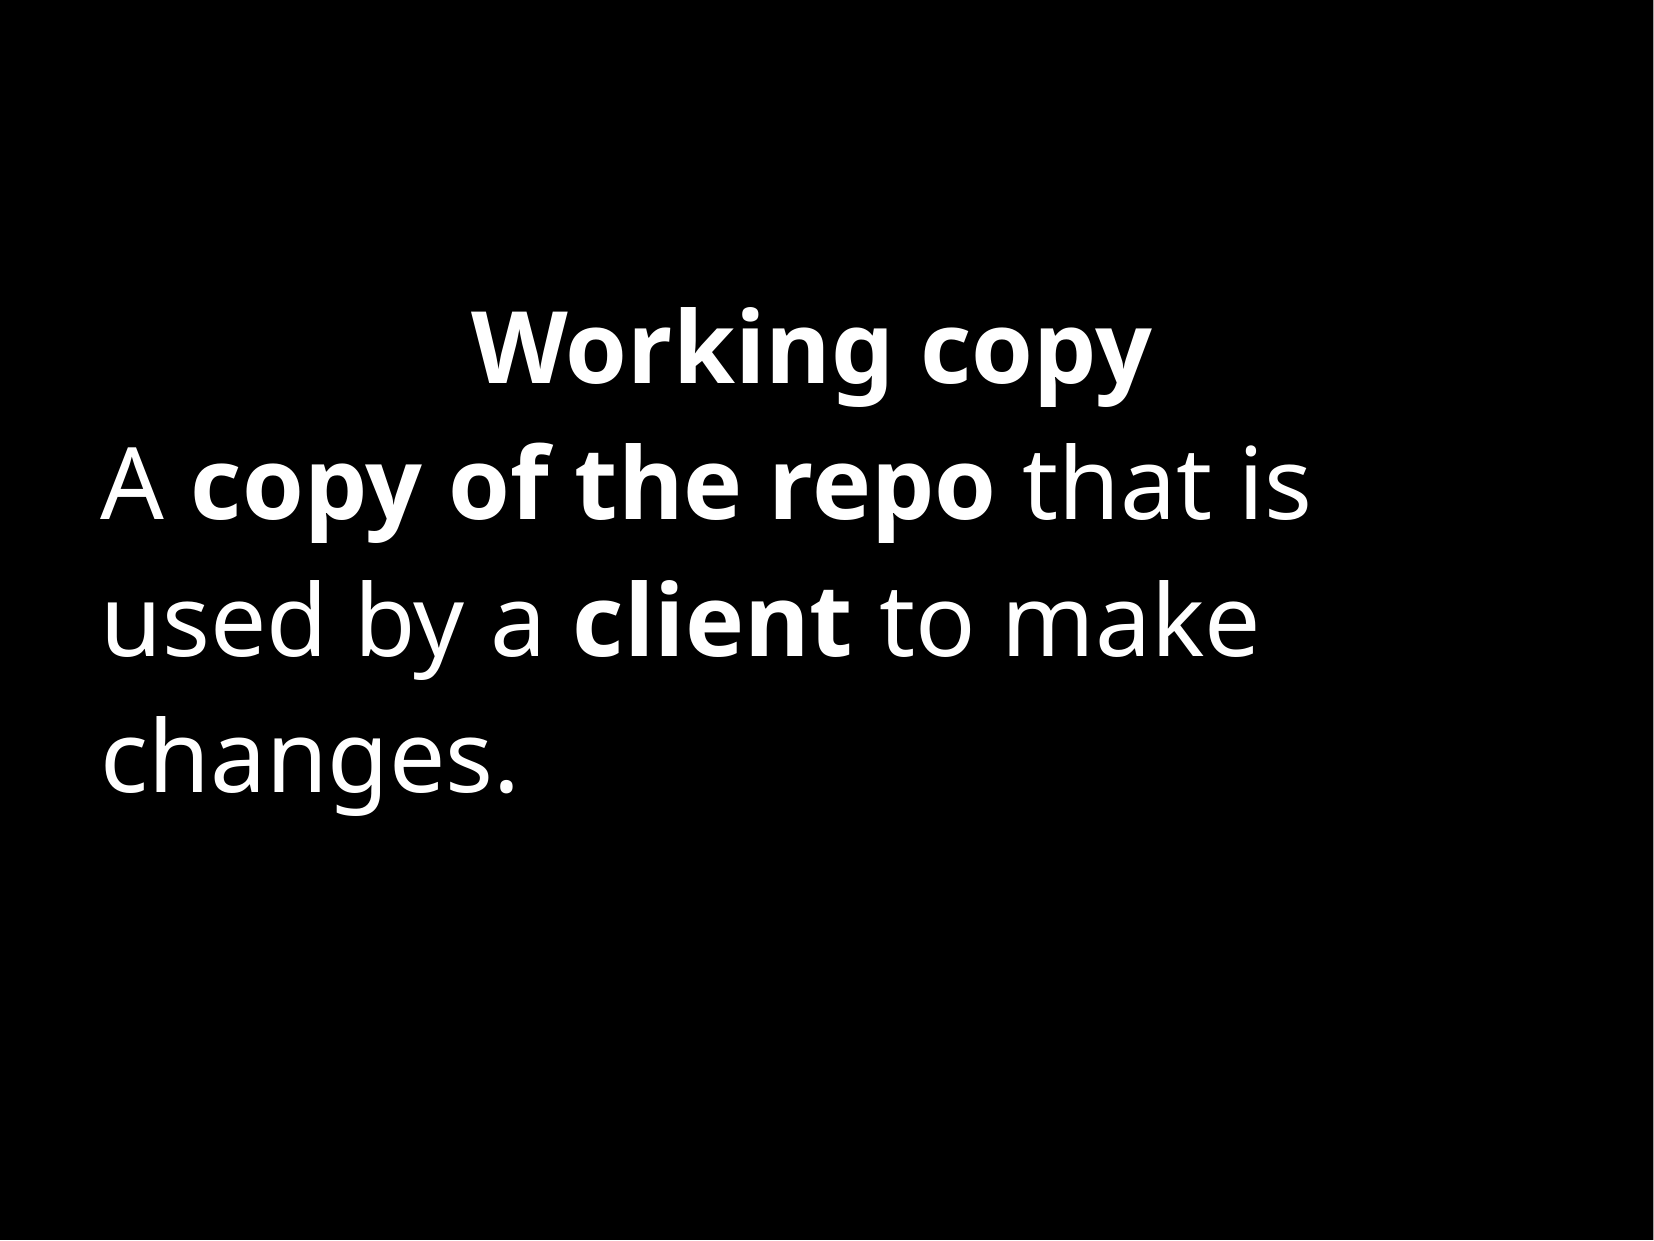

# Working copy
A copy of the repo that is used by a client to make changes.